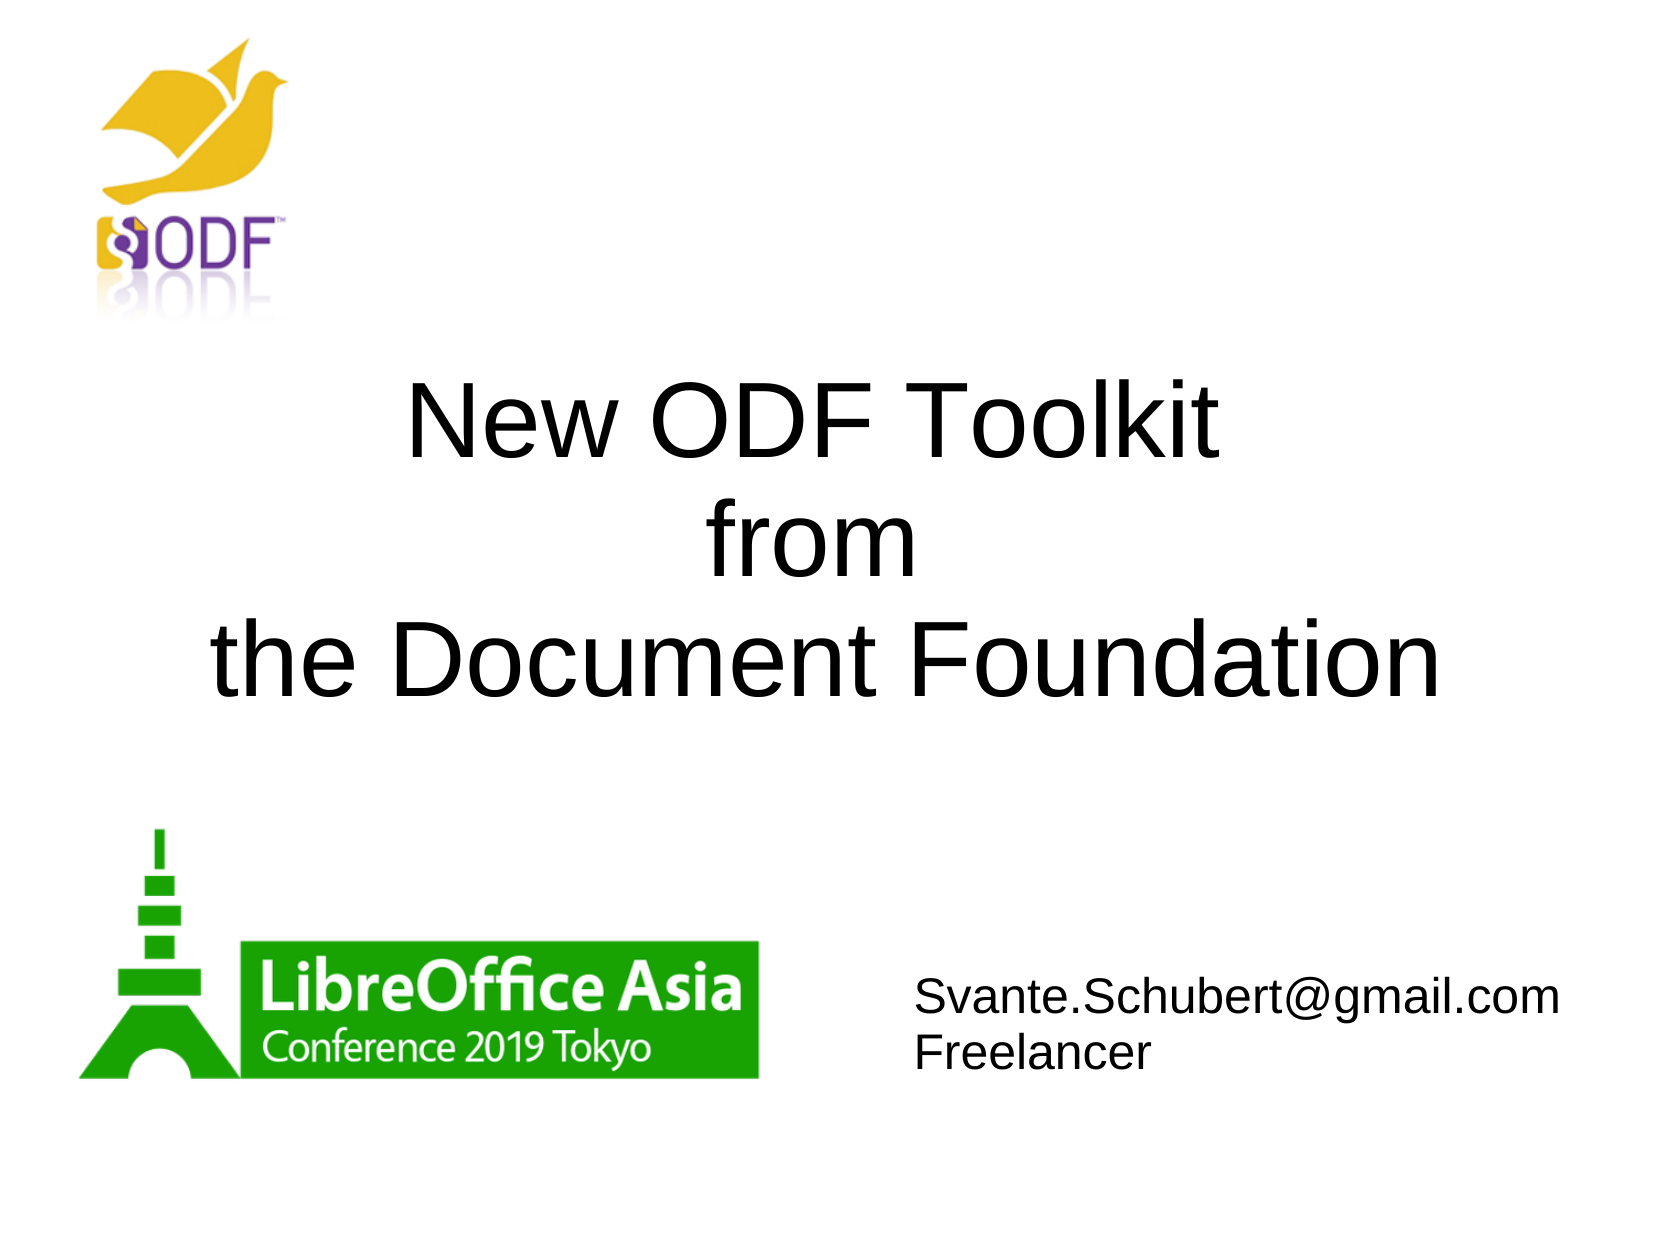

# New ODF Toolkit from the Document Foundation
Svante.Schubert@gmail.com
Freelancer